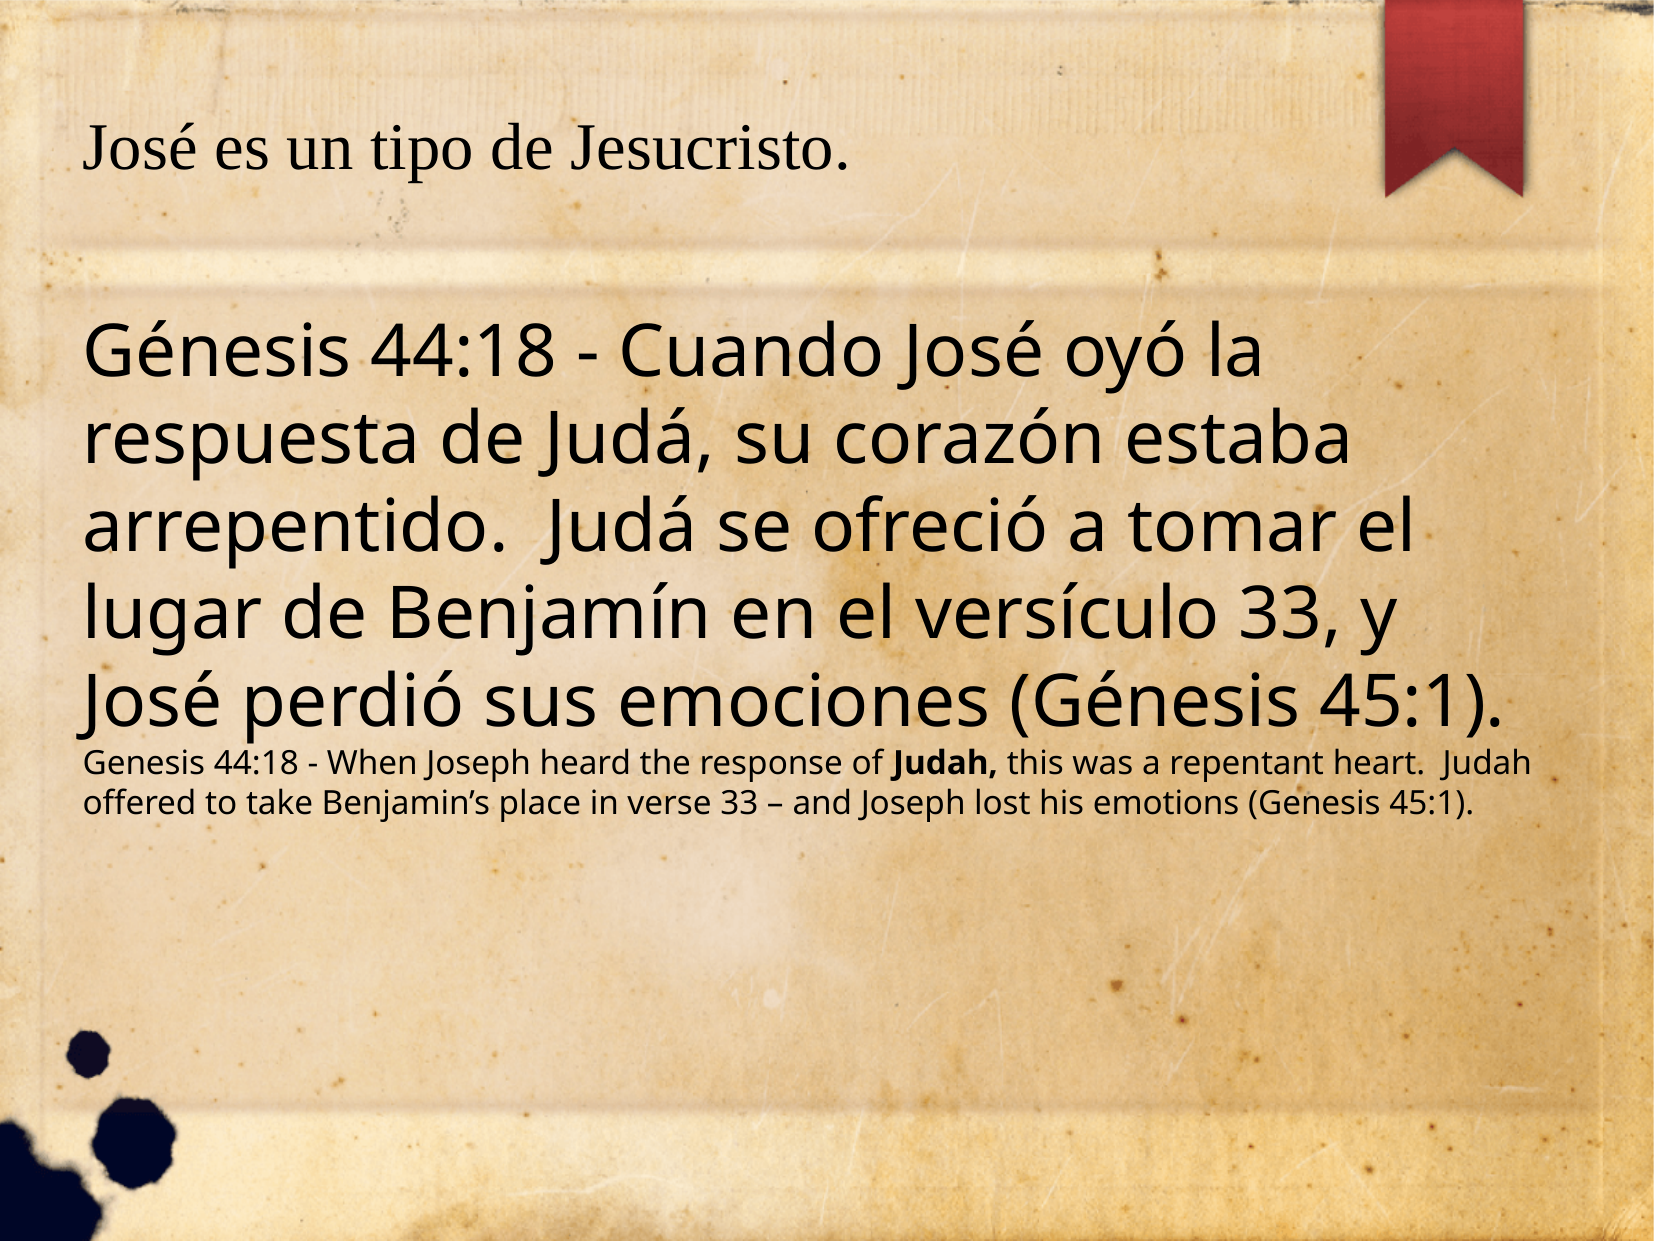

# José es un tipo de Jesucristo.
Génesis 44:18 - Cuando José oyó la respuesta de Judá, su corazón estaba arrepentido. Judá se ofreció a tomar el lugar de Benjamín en el versículo 33, y José perdió sus emociones (Génesis 45:1). Genesis 44:18 - When Joseph heard the response of Judah, this was a repentant heart. Judah offered to take Benjamin’s place in verse 33 – and Joseph lost his emotions (Genesis 45:1).